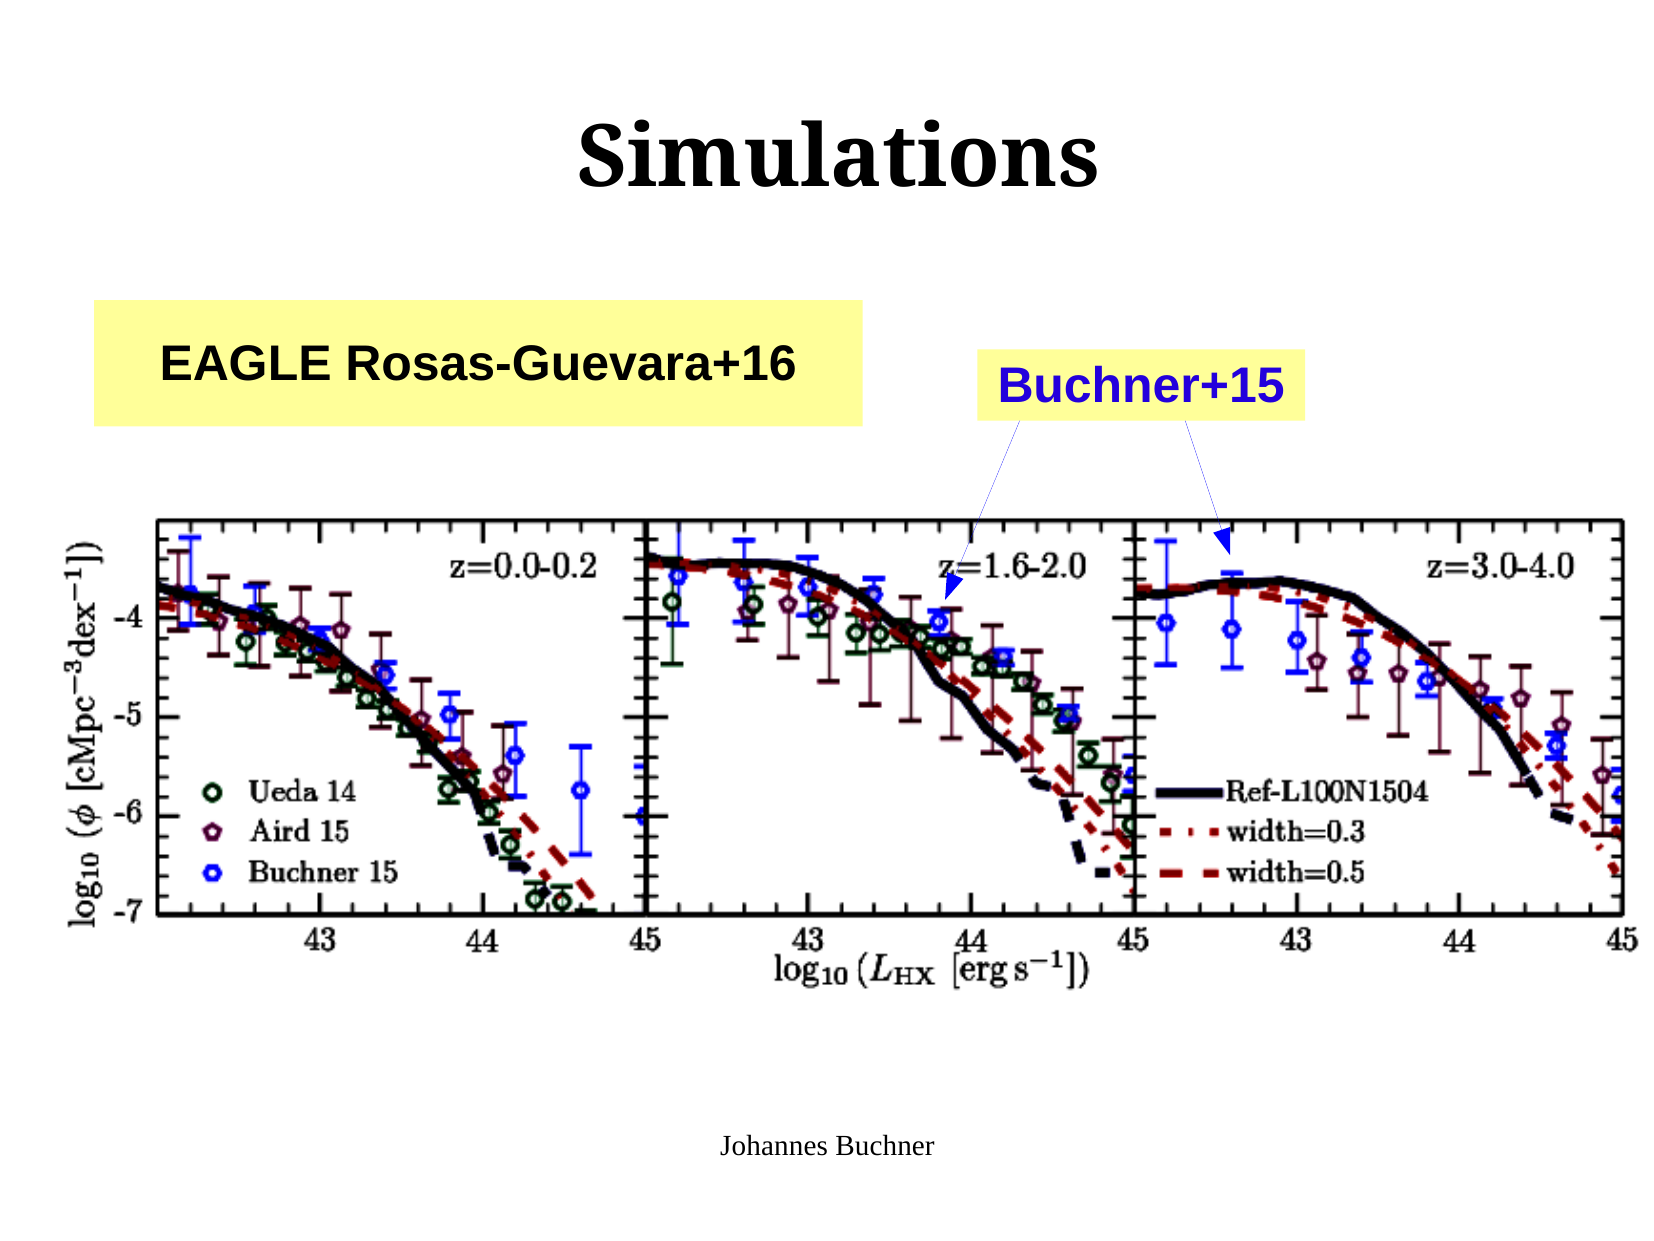

# Simulations
EAGLE Rosas-Guevara+16
Buchner+15
Johannes Buchner